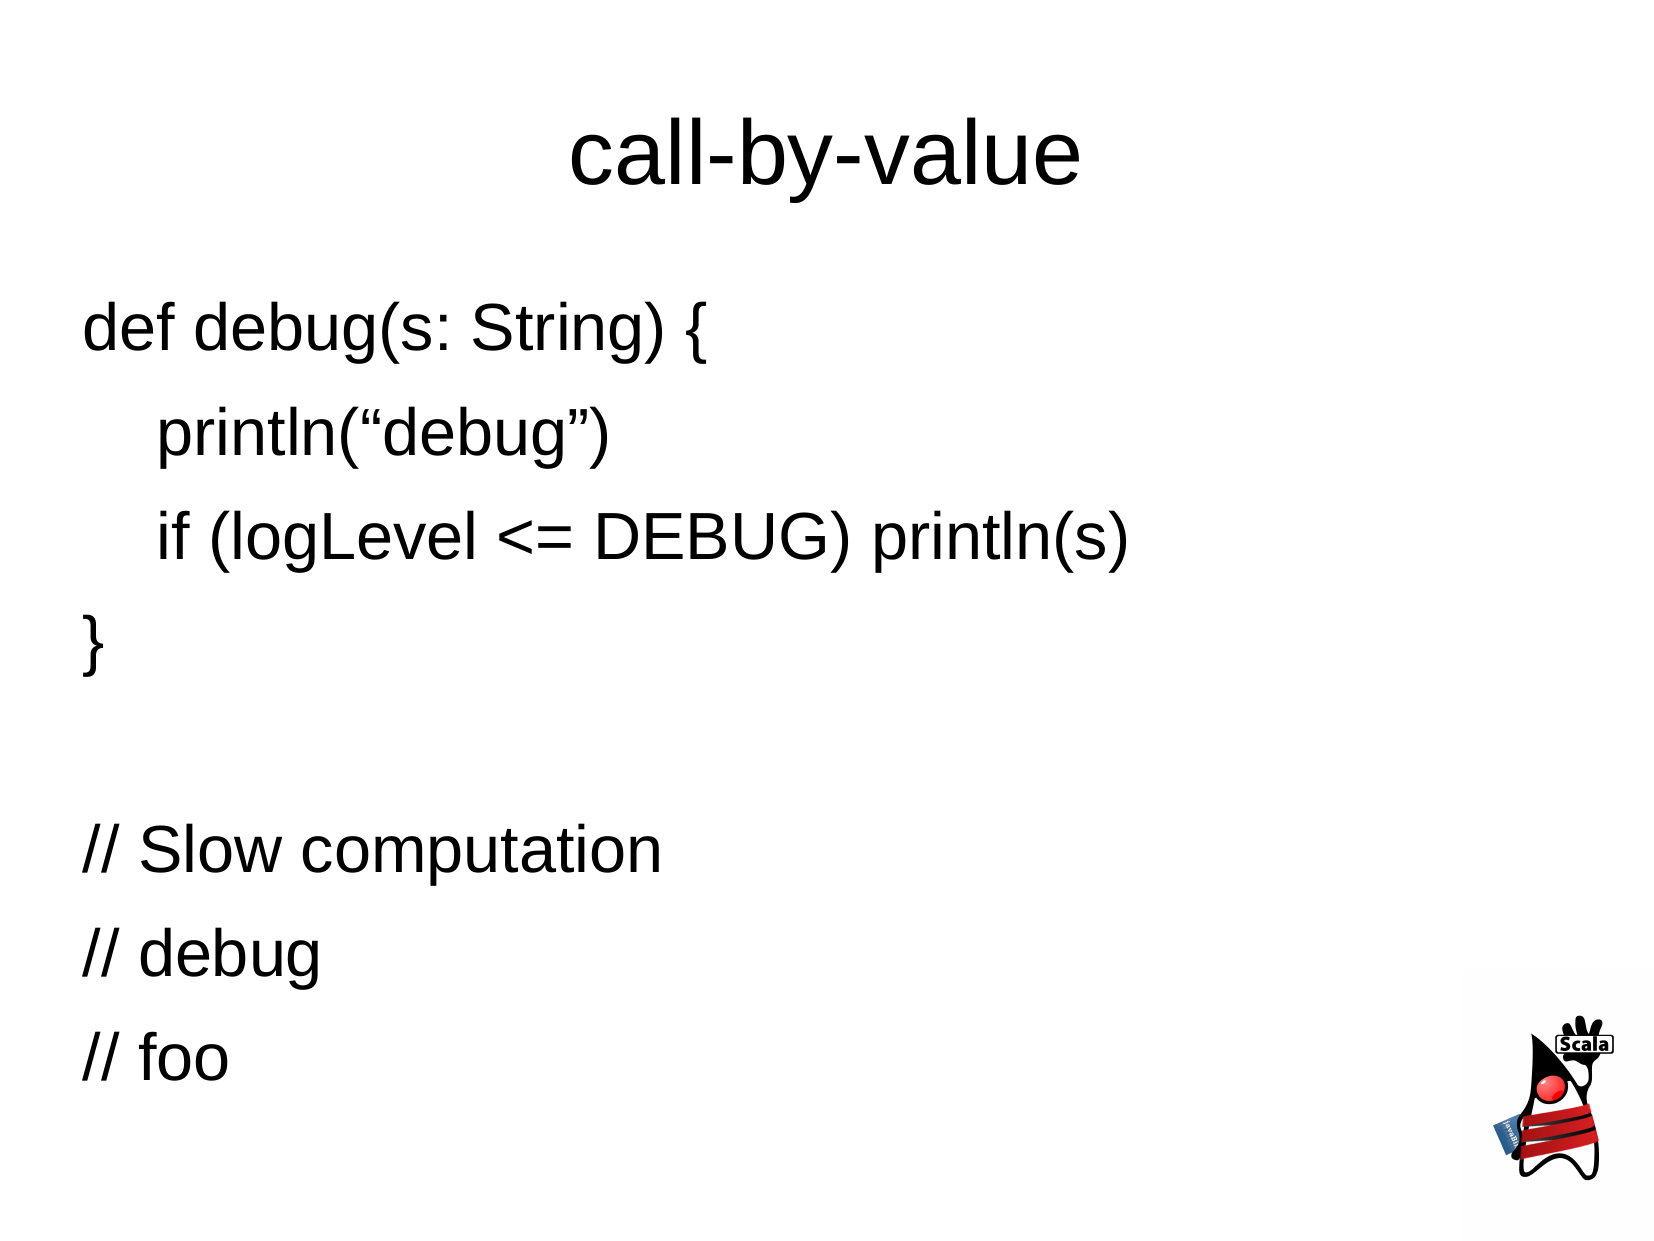

# call-by-value
def debug(s: String) {
 println(“debug”)
 if (logLevel <= DEBUG) println(s)
}
// Slow computation
// debug
// foo